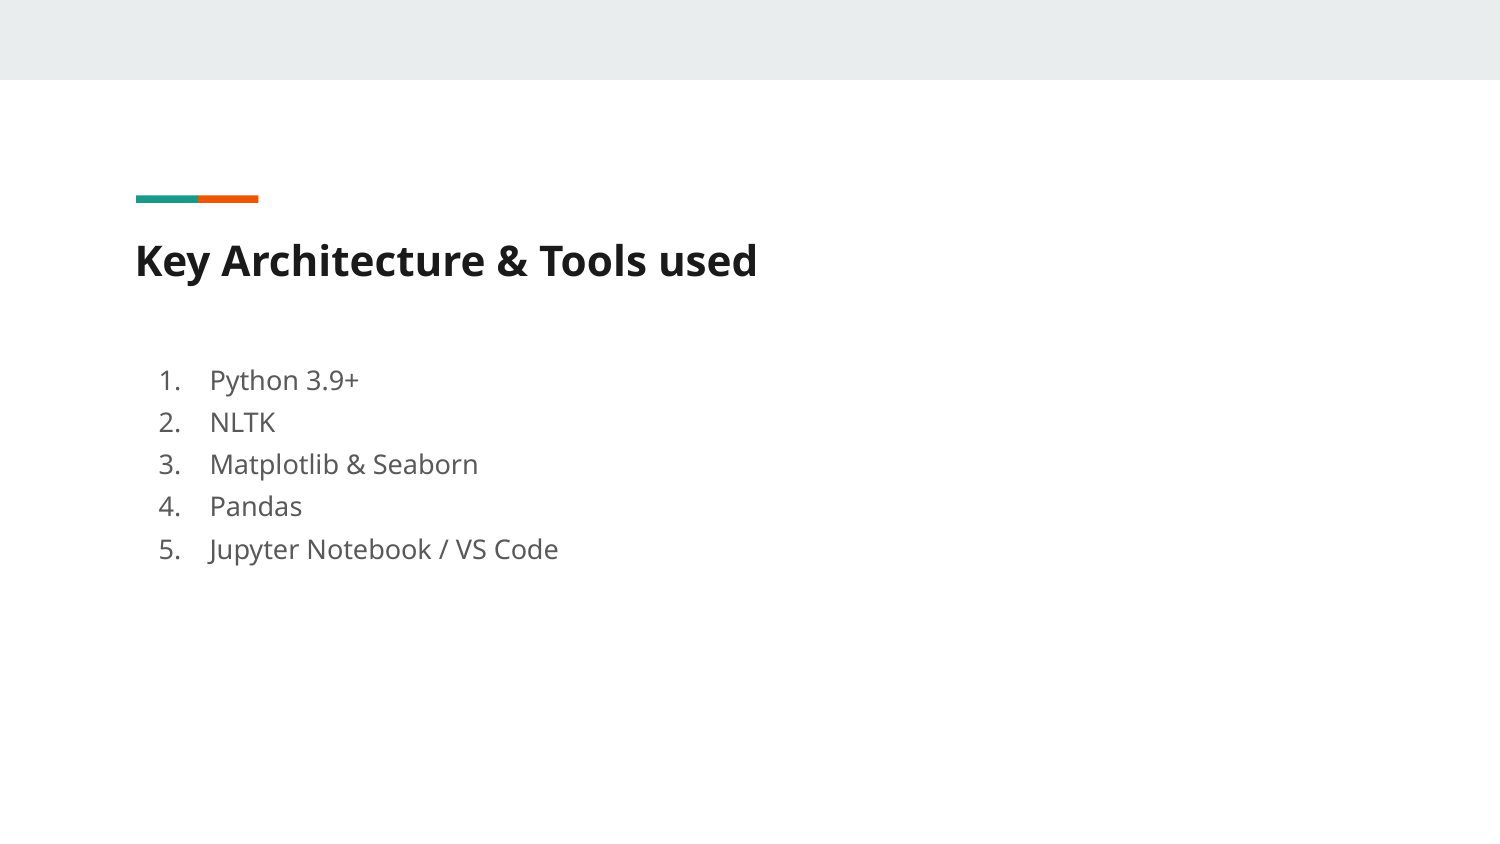

# Key Architecture & Tools used
Python 3.9+
NLTK
Matplotlib & Seaborn
Pandas
Jupyter Notebook / VS Code